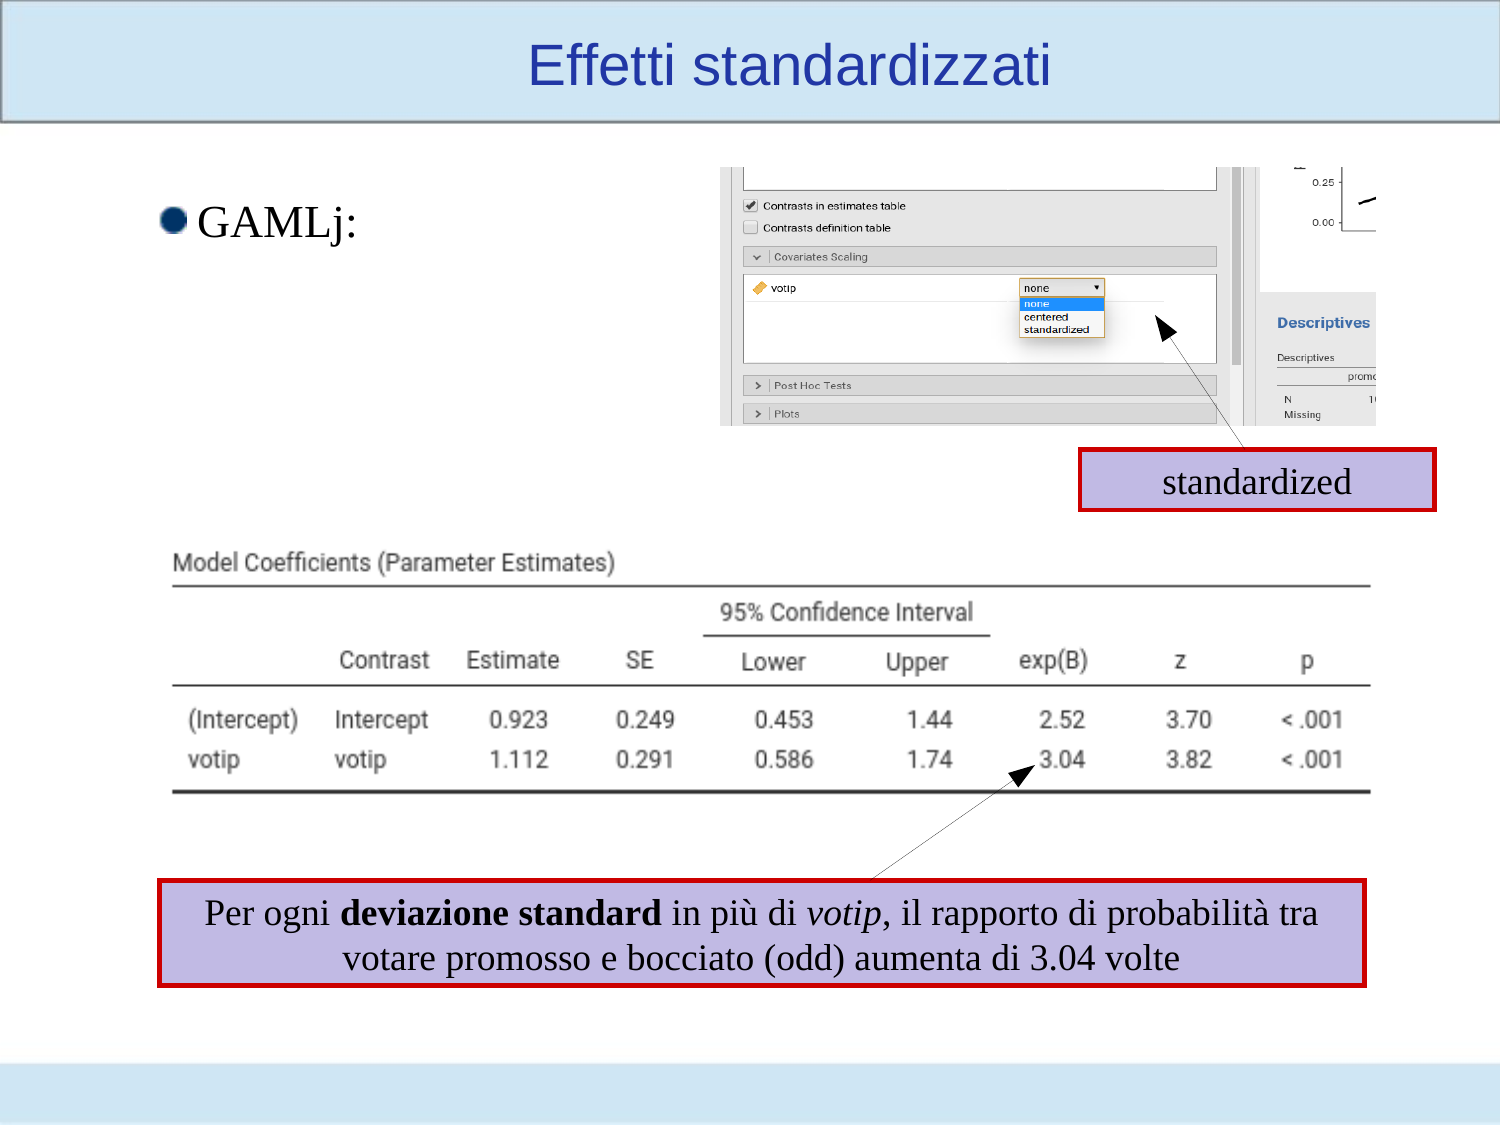

# Effetti standardizzati
 GAMLj:
standardized
Per ogni deviazione standard in più di votip, il rapporto di probabilità tra votare promosso e bocciato (odd) aumenta di 3.04 volte